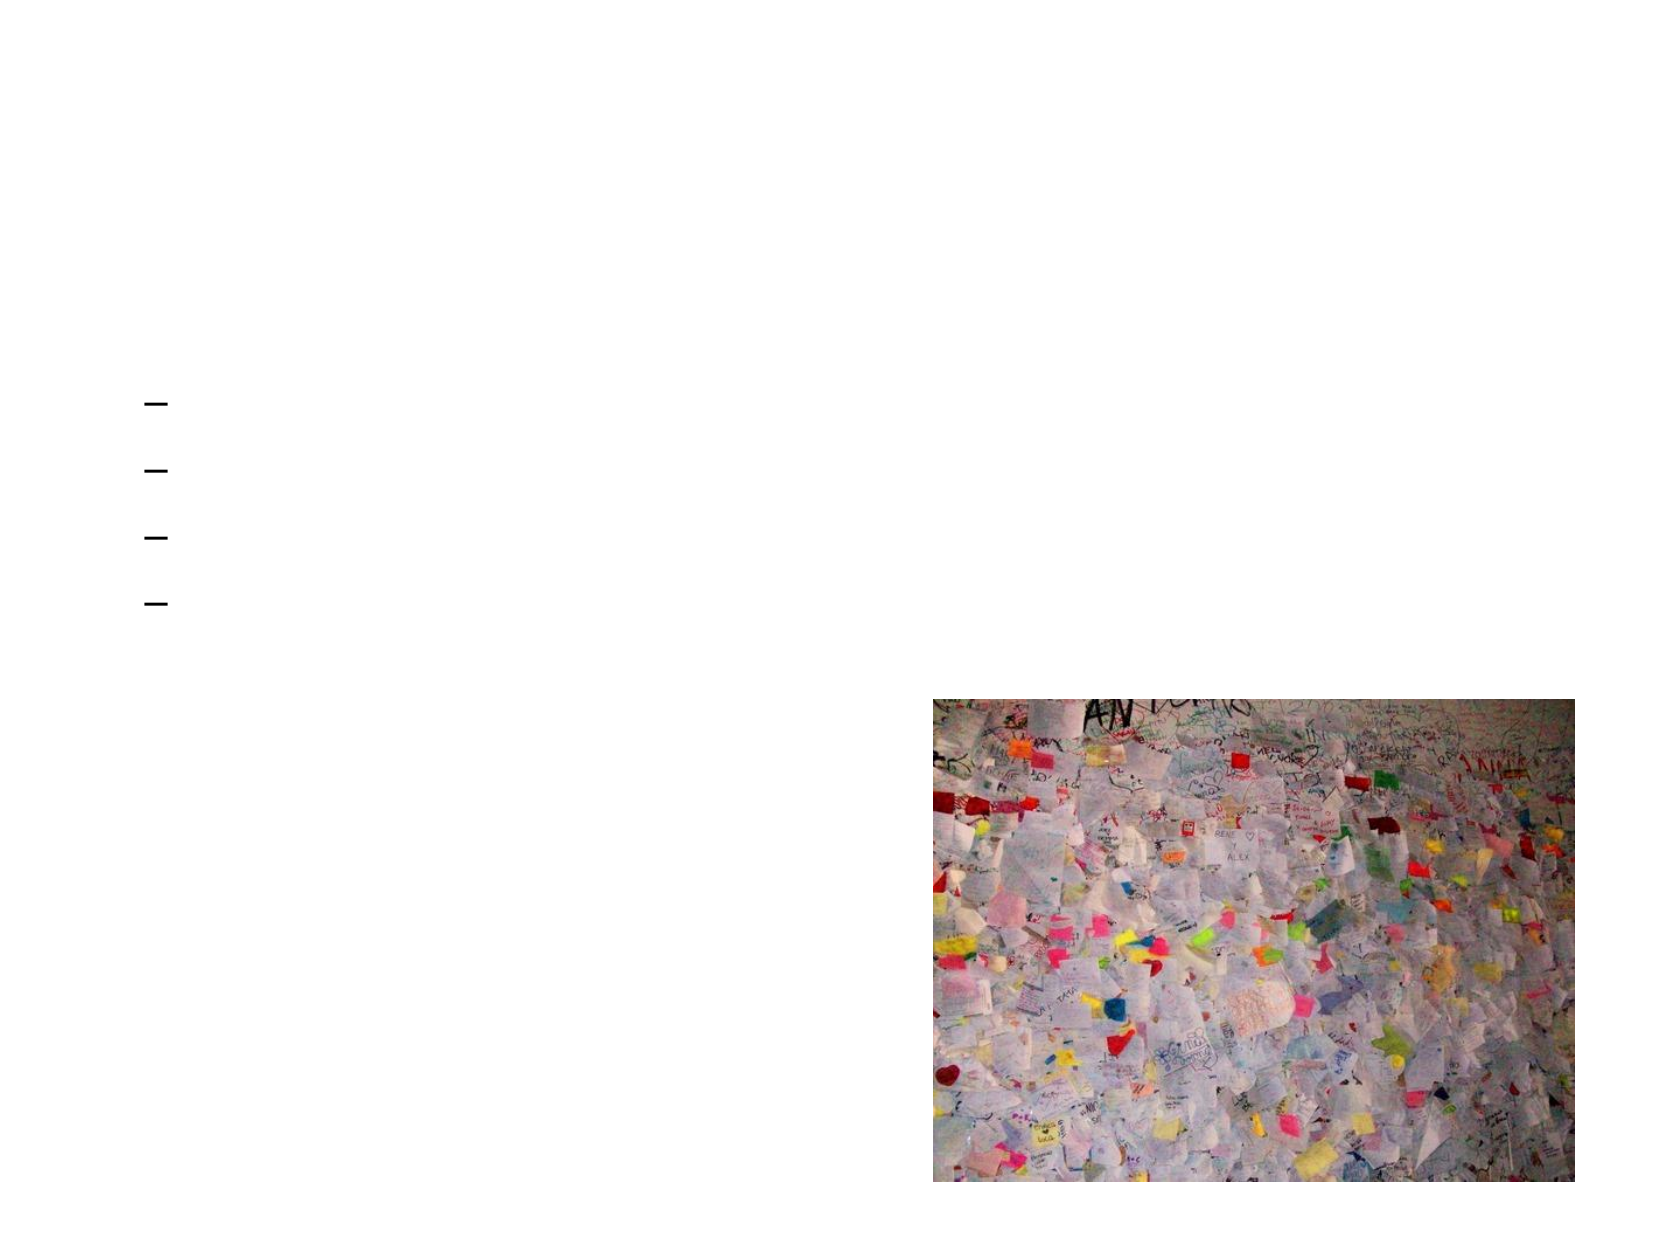

# Logs
logrotate:
logfile
logfile.1
...
logfile.n -> mais velho
Cuidado: coisas velhas são
descartadas!
Evita entupir o disco
/etc/logrotate.conf